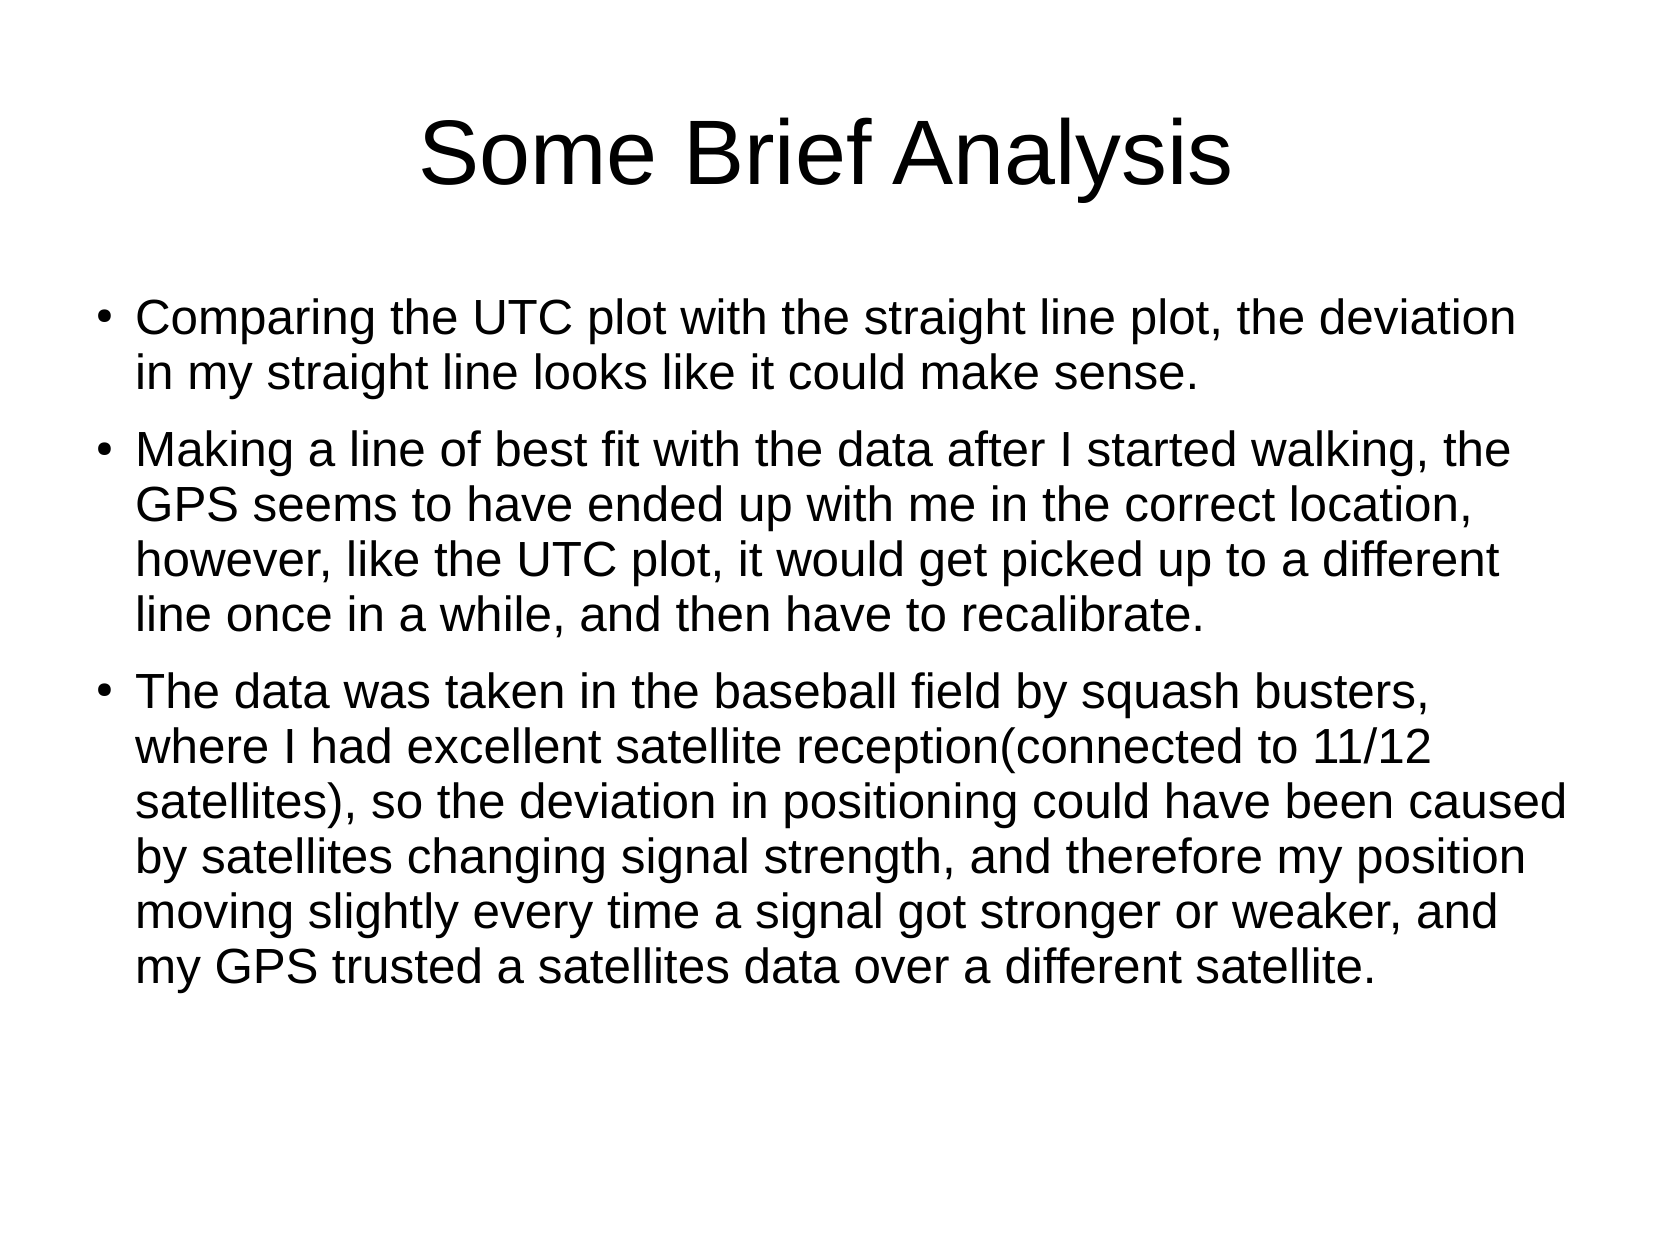

# Some Brief Analysis
Comparing the UTC plot with the straight line plot, the deviation in my straight line looks like it could make sense.
Making a line of best fit with the data after I started walking, the GPS seems to have ended up with me in the correct location, however, like the UTC plot, it would get picked up to a different line once in a while, and then have to recalibrate.
The data was taken in the baseball field by squash busters, where I had excellent satellite reception(connected to 11/12 satellites), so the deviation in positioning could have been caused by satellites changing signal strength, and therefore my position moving slightly every time a signal got stronger or weaker, and my GPS trusted a satellites data over a different satellite.